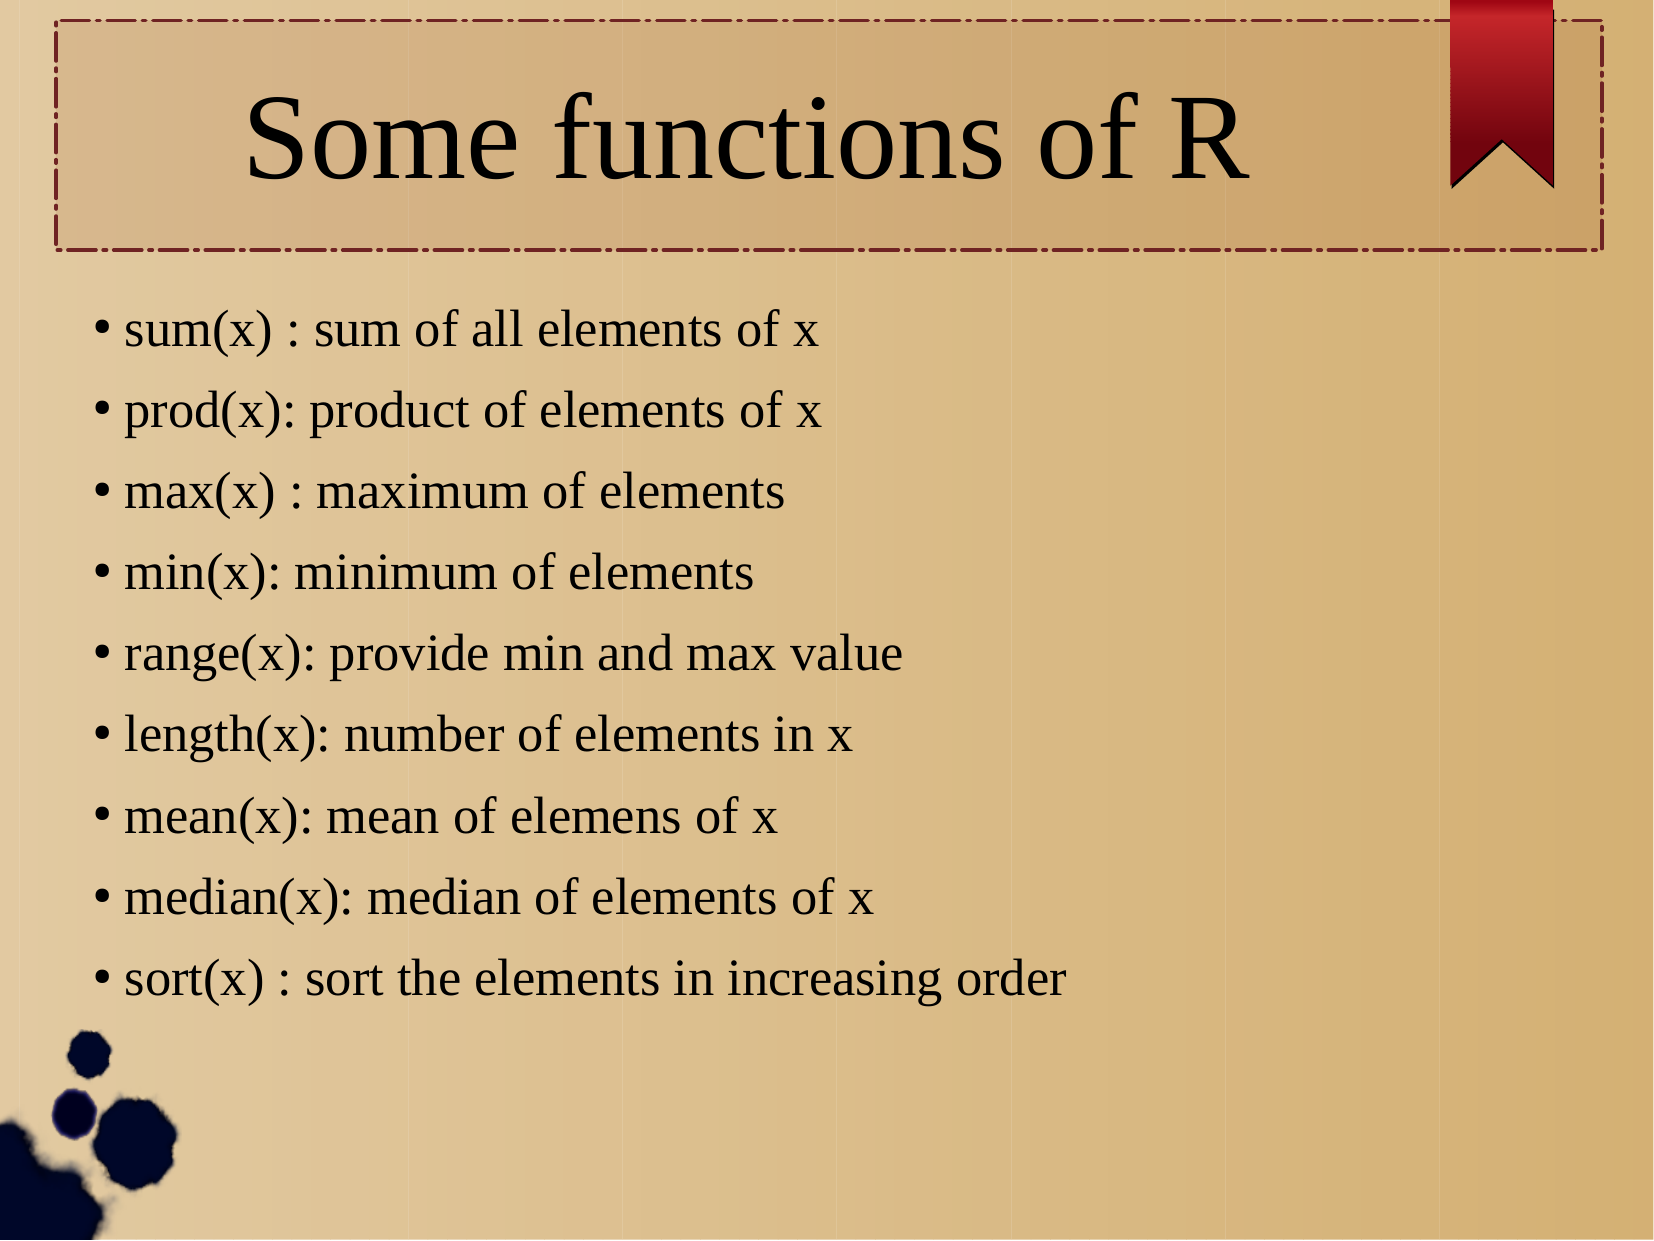

# Some functions of R
sum(x) : sum of all elements of x
prod(x): product of elements of x
max(x) : maximum of elements
min(x): minimum of elements
range(x): provide min and max value
length(x): number of elements in x
mean(x): mean of elemens of x
median(x): median of elements of x
sort(x) : sort the elements in increasing order